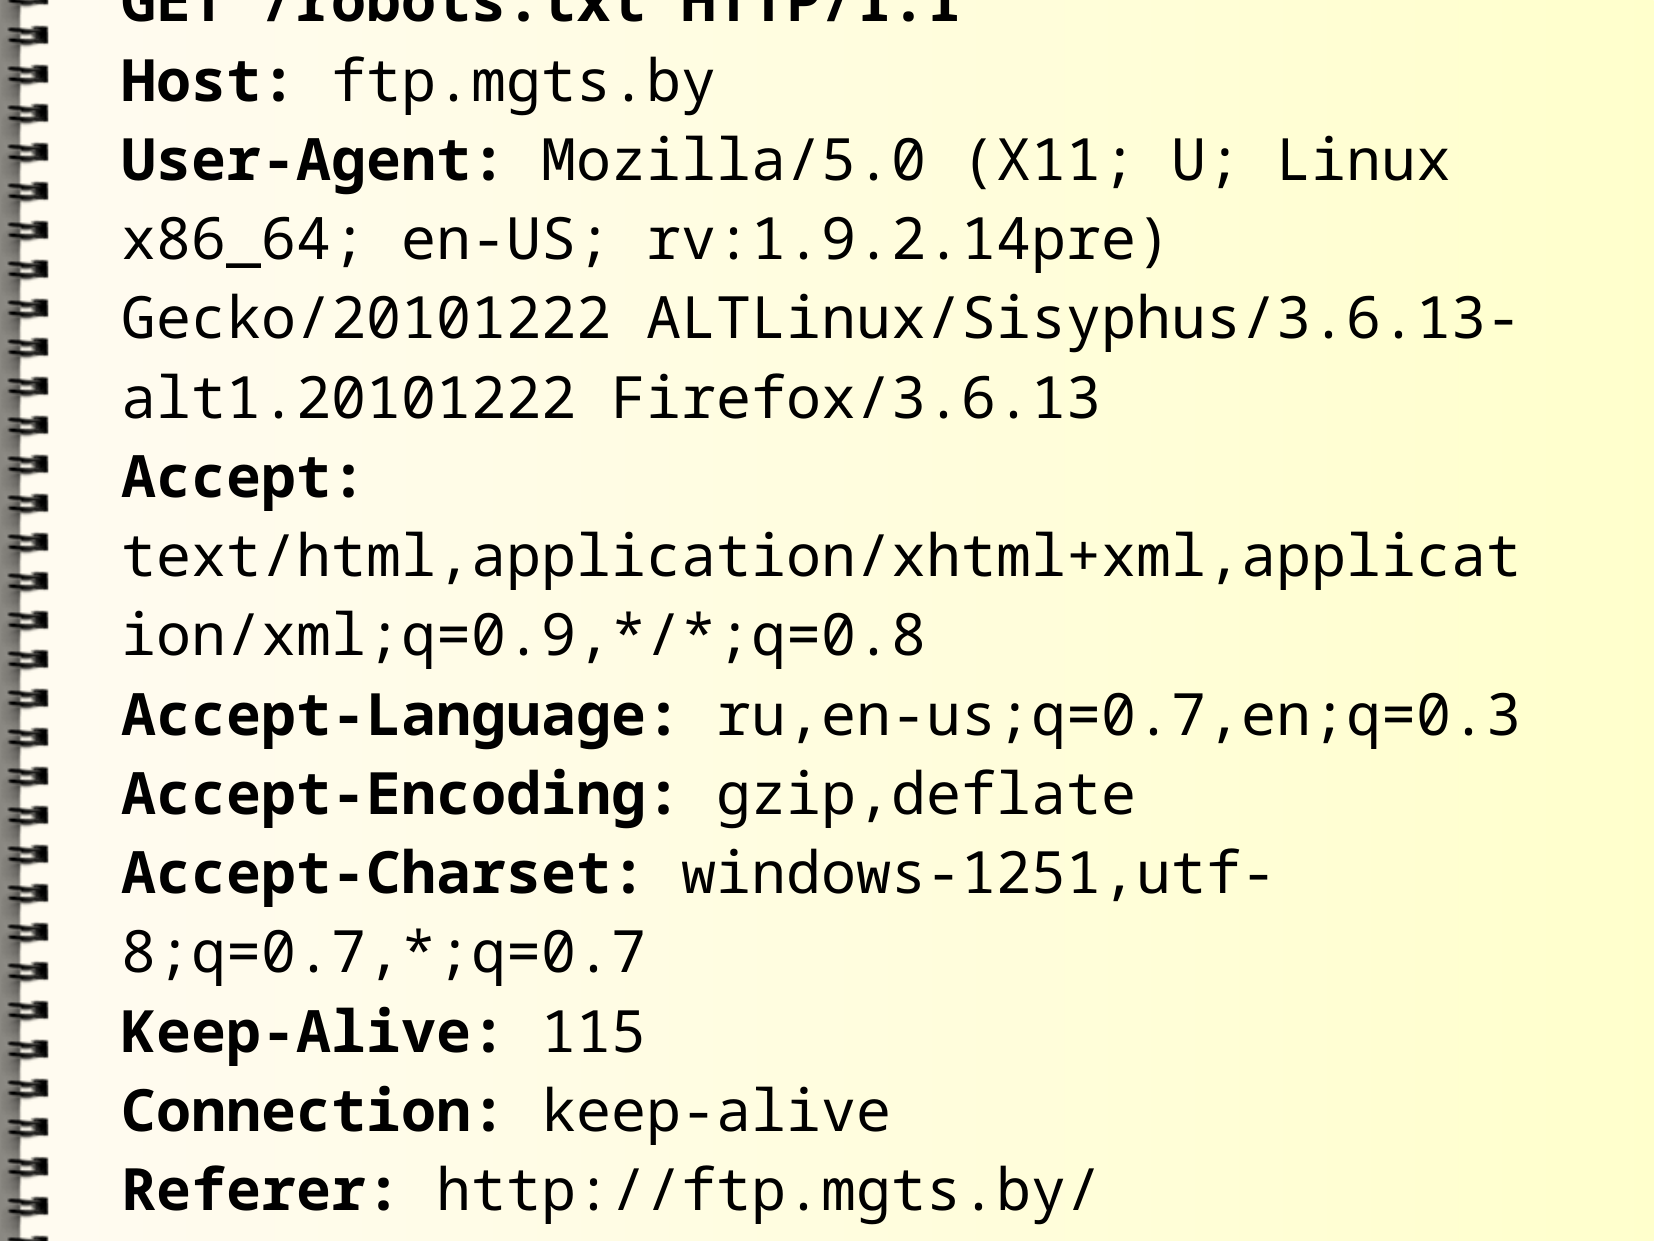

# GET /robots.txt HTTP/1.1
Host: ftp.mgts.by
User-Agent: Mozilla/5.0 (X11; U; Linux x86_64; en-US; rv:1.9.2.14pre) Gecko/20101222 ALTLinux/Sisyphus/3.6.13-alt1.20101222 Firefox/3.6.13
Accept: text/html,application/xhtml+xml,application/xml;q=0.9,*/*;q=0.8
Accept-Language: ru,en-us;q=0.7,en;q=0.3
Accept-Encoding: gzip,deflate
Accept-Charset: windows-1251,utf-8;q=0.7,*;q=0.7
Keep-Alive: 115
Connection: keep-alive
Referer: http://ftp.mgts.by/